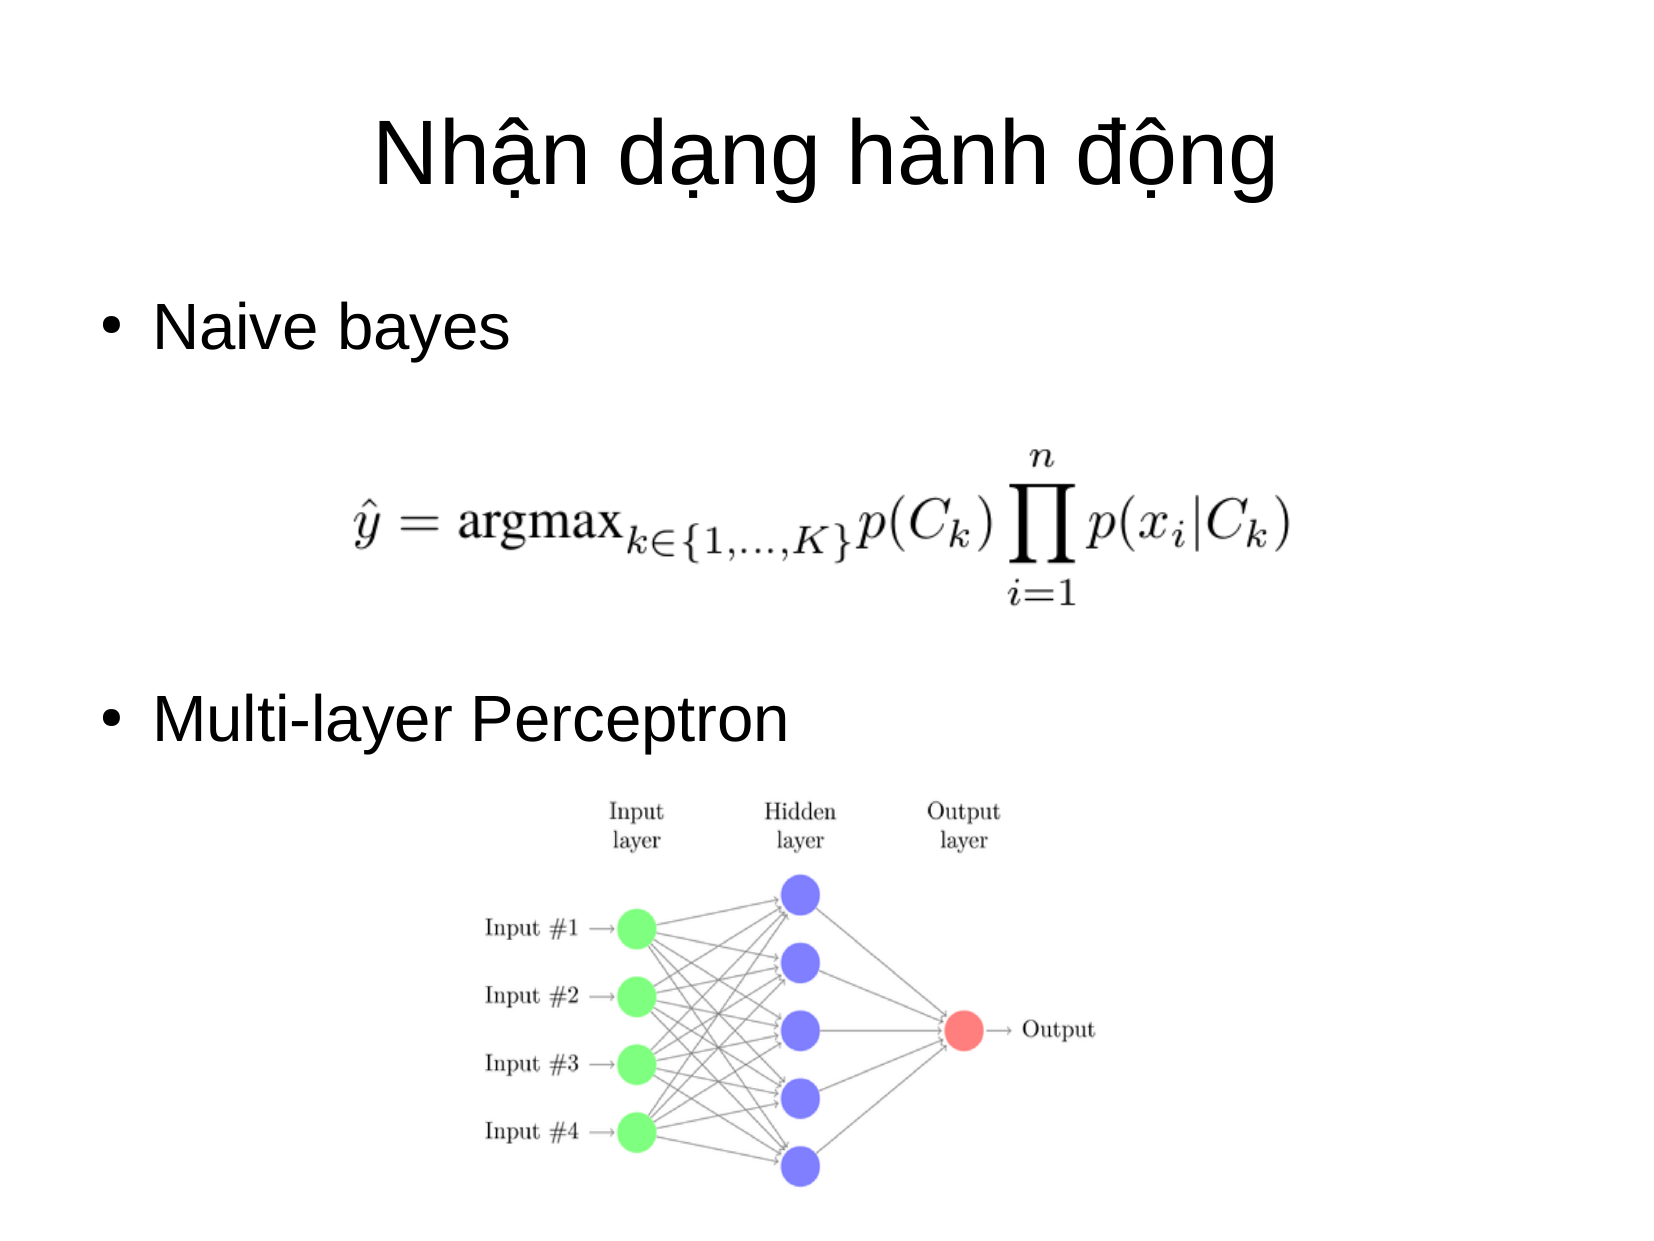

# Nhận dạng hành động
Naive bayes
Multi-layer Perceptron